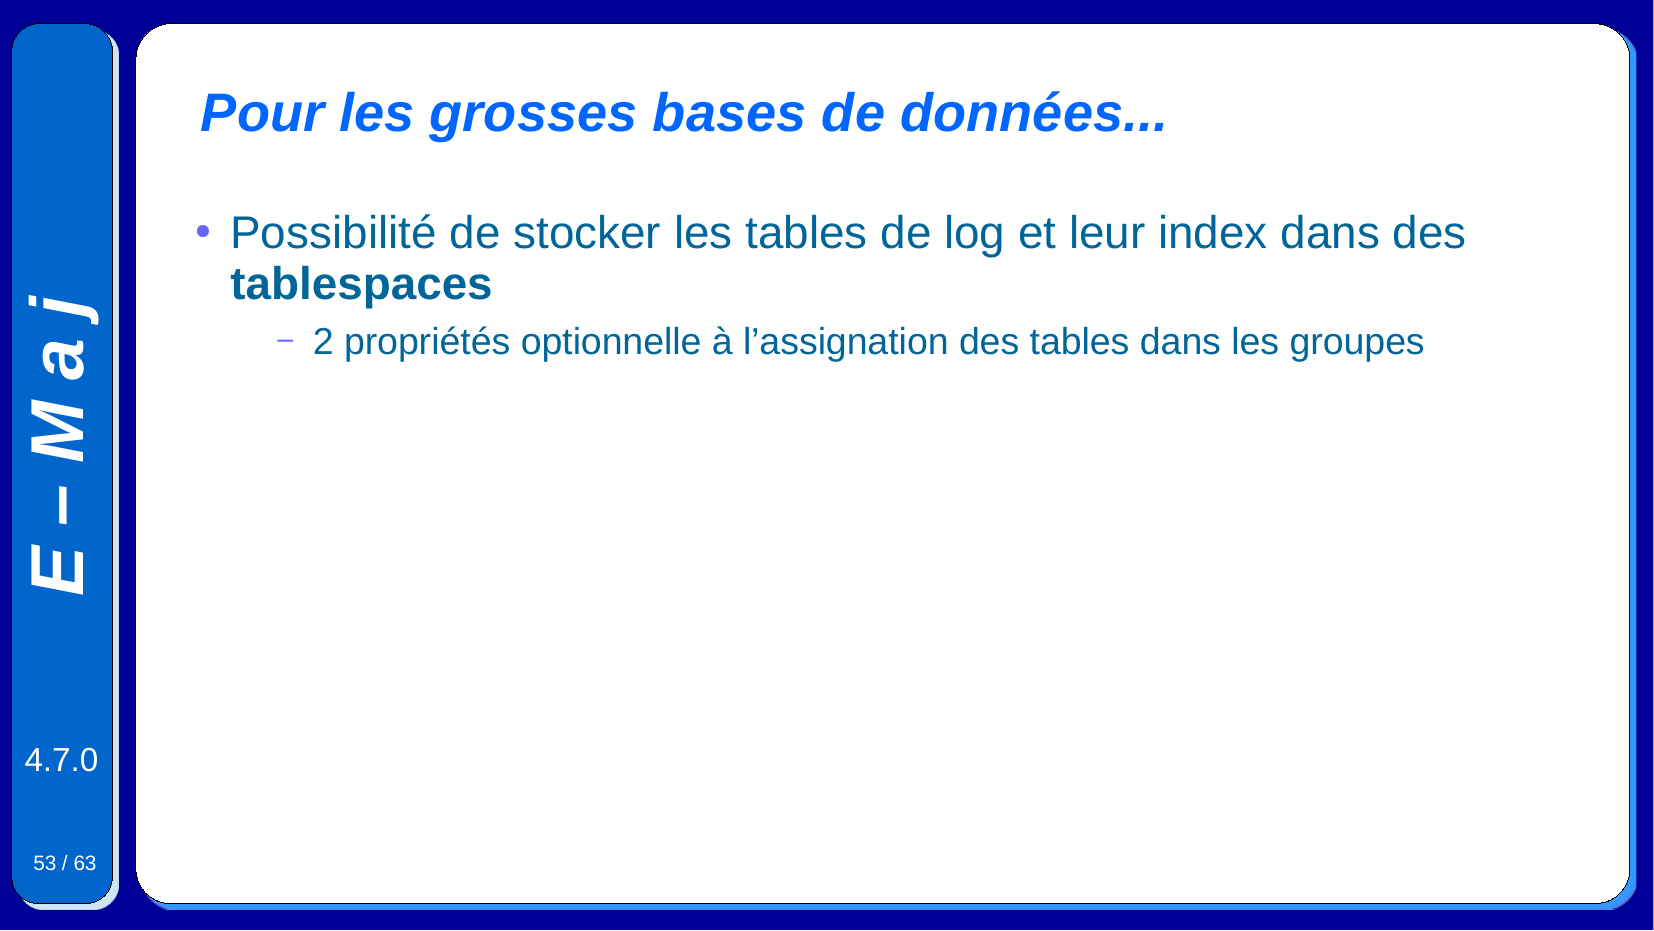

# Pour les grosses bases de données...
Possibilité de stocker les tables de log et leur index dans des tablespaces
2 propriétés optionnelle à l’assignation des tables dans les groupes